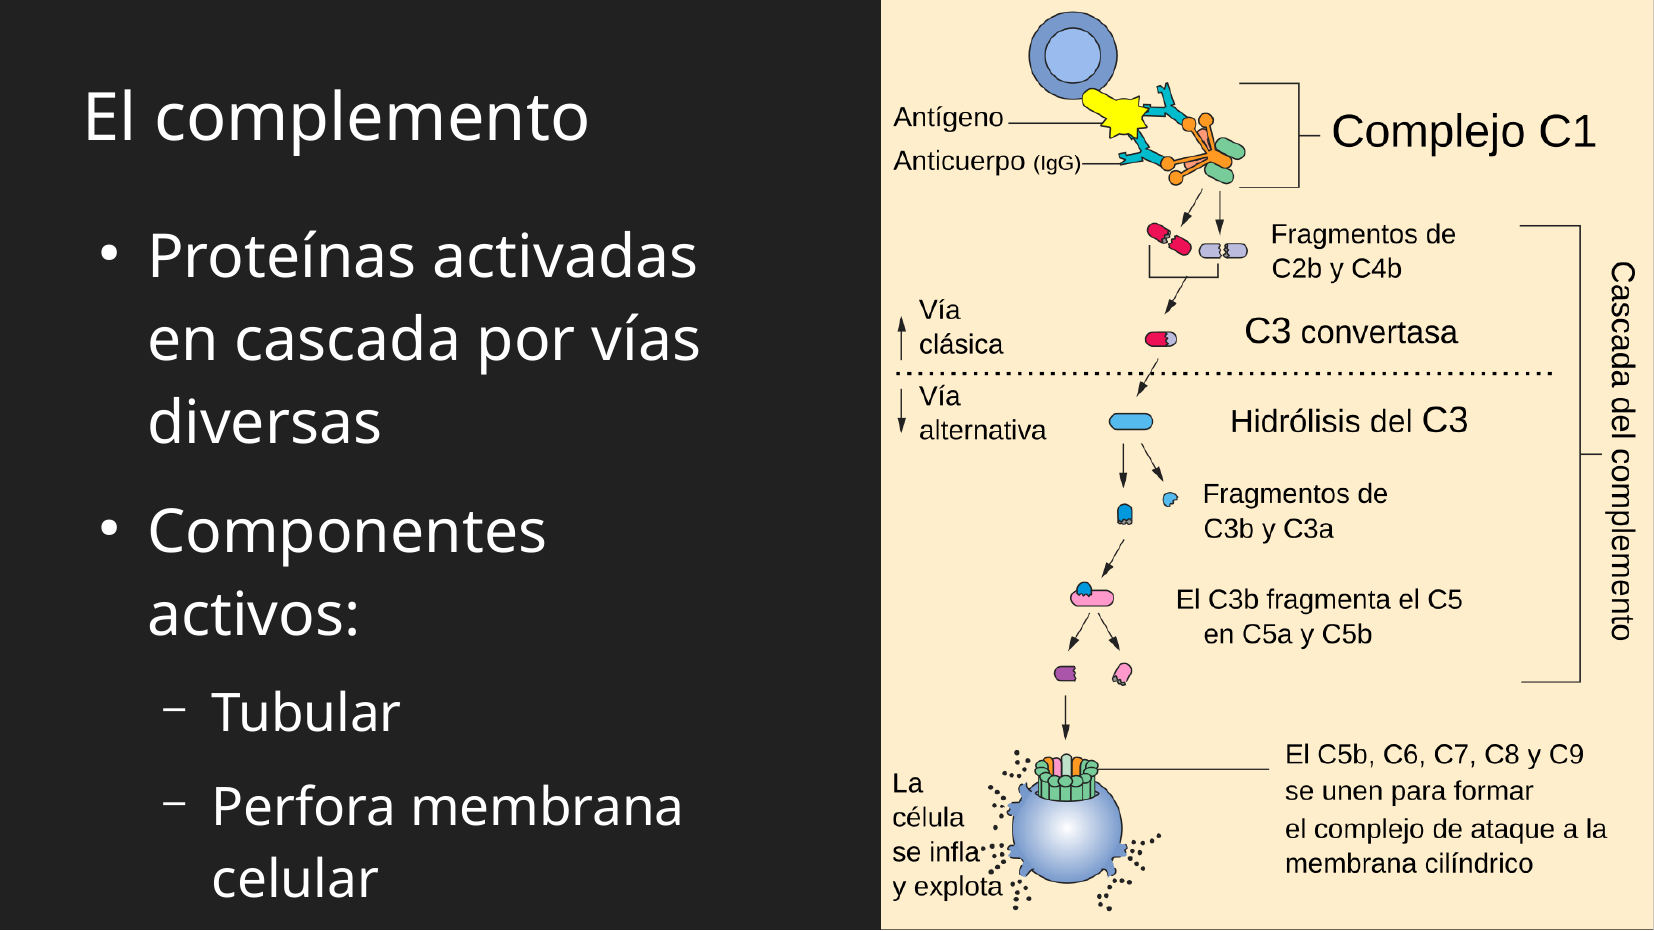

# El complemento
Proteínas activadas en cascada por vías diversas
Componentes activos:
Tubular
Perfora membrana celular
26